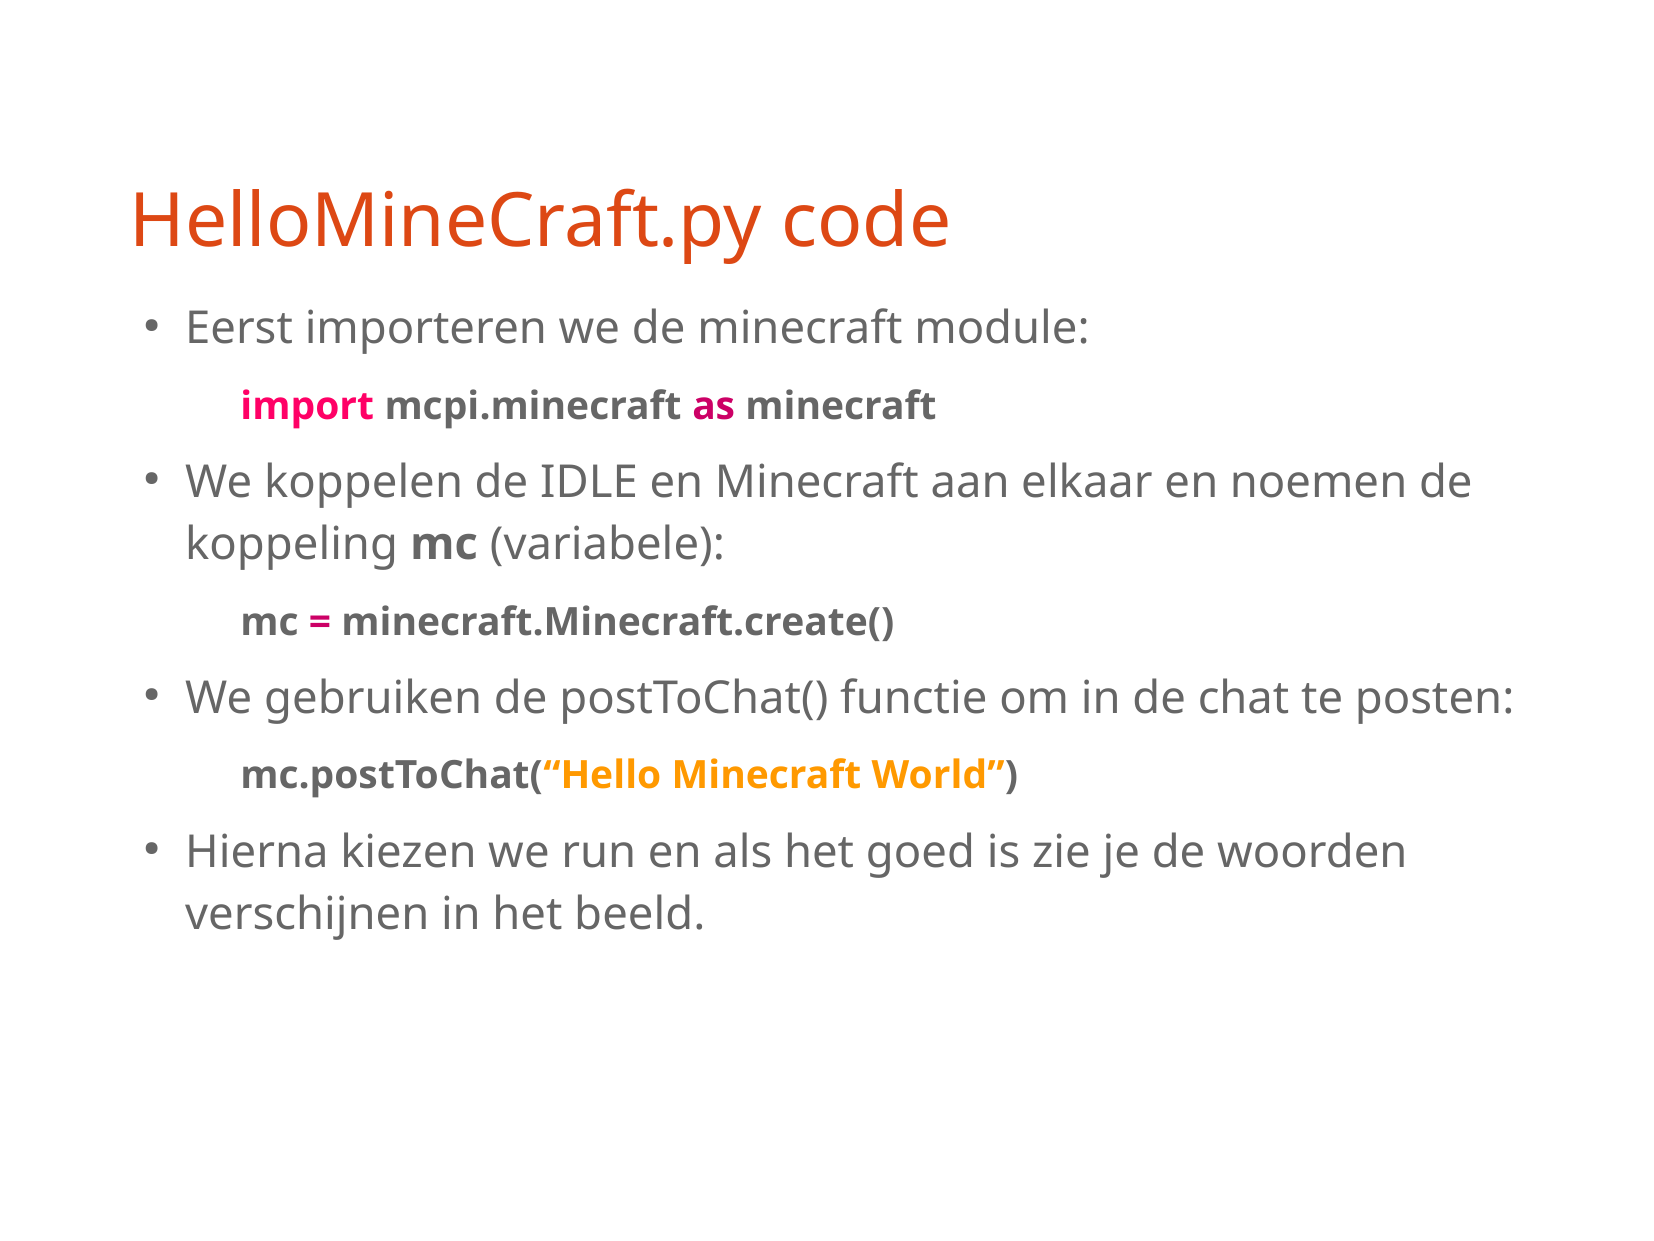

# HelloMineCraft.py code
Eerst importeren we de minecraft module:
import mcpi.minecraft as minecraft
We koppelen de IDLE en Minecraft aan elkaar en noemen de koppeling mc (variabele):
mc = minecraft.Minecraft.create()
We gebruiken de postToChat() functie om in de chat te posten:
mc.postToChat(“Hello Minecraft World”)
Hierna kiezen we run en als het goed is zie je de woorden verschijnen in het beeld.